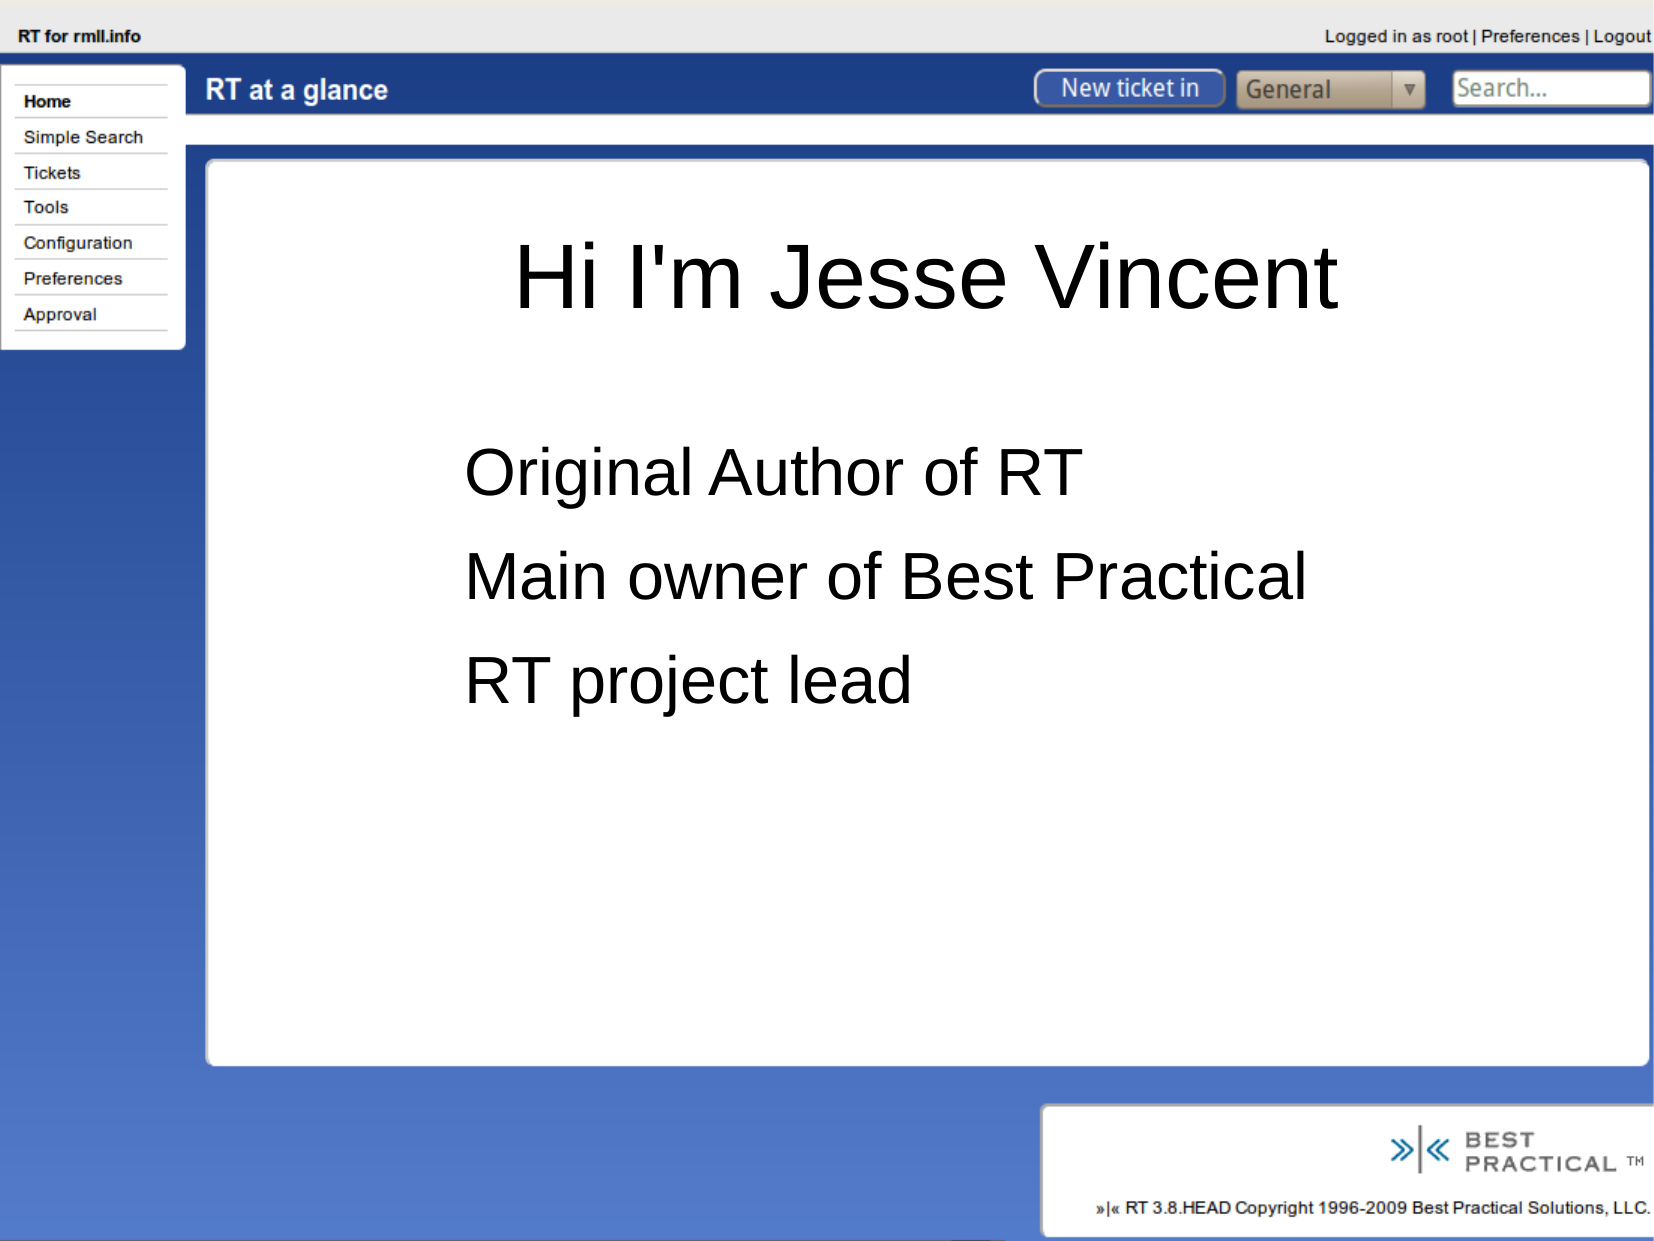

# Hi I'm Jesse Vincent
Original Author of RT
Main owner of Best Practical
RT project lead